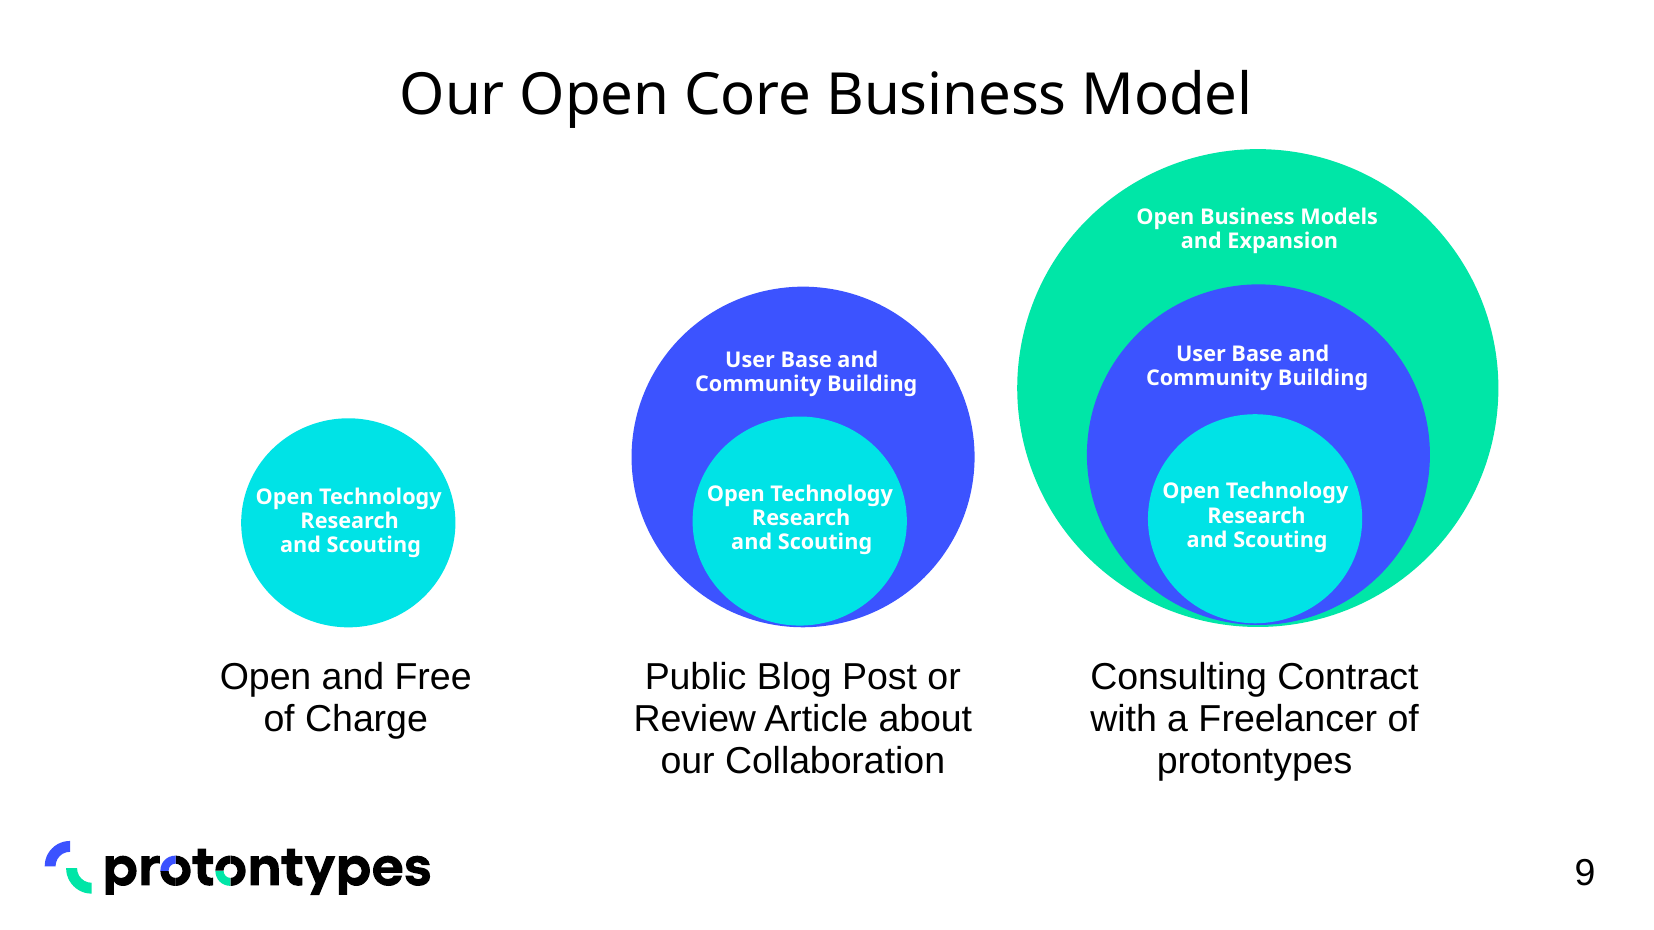

# Our Open Core Business Model
Open and Free of Charge
Public Blog Post or Review Article about our Collaboration
Consulting Contract with a Freelancer of protontypes
9